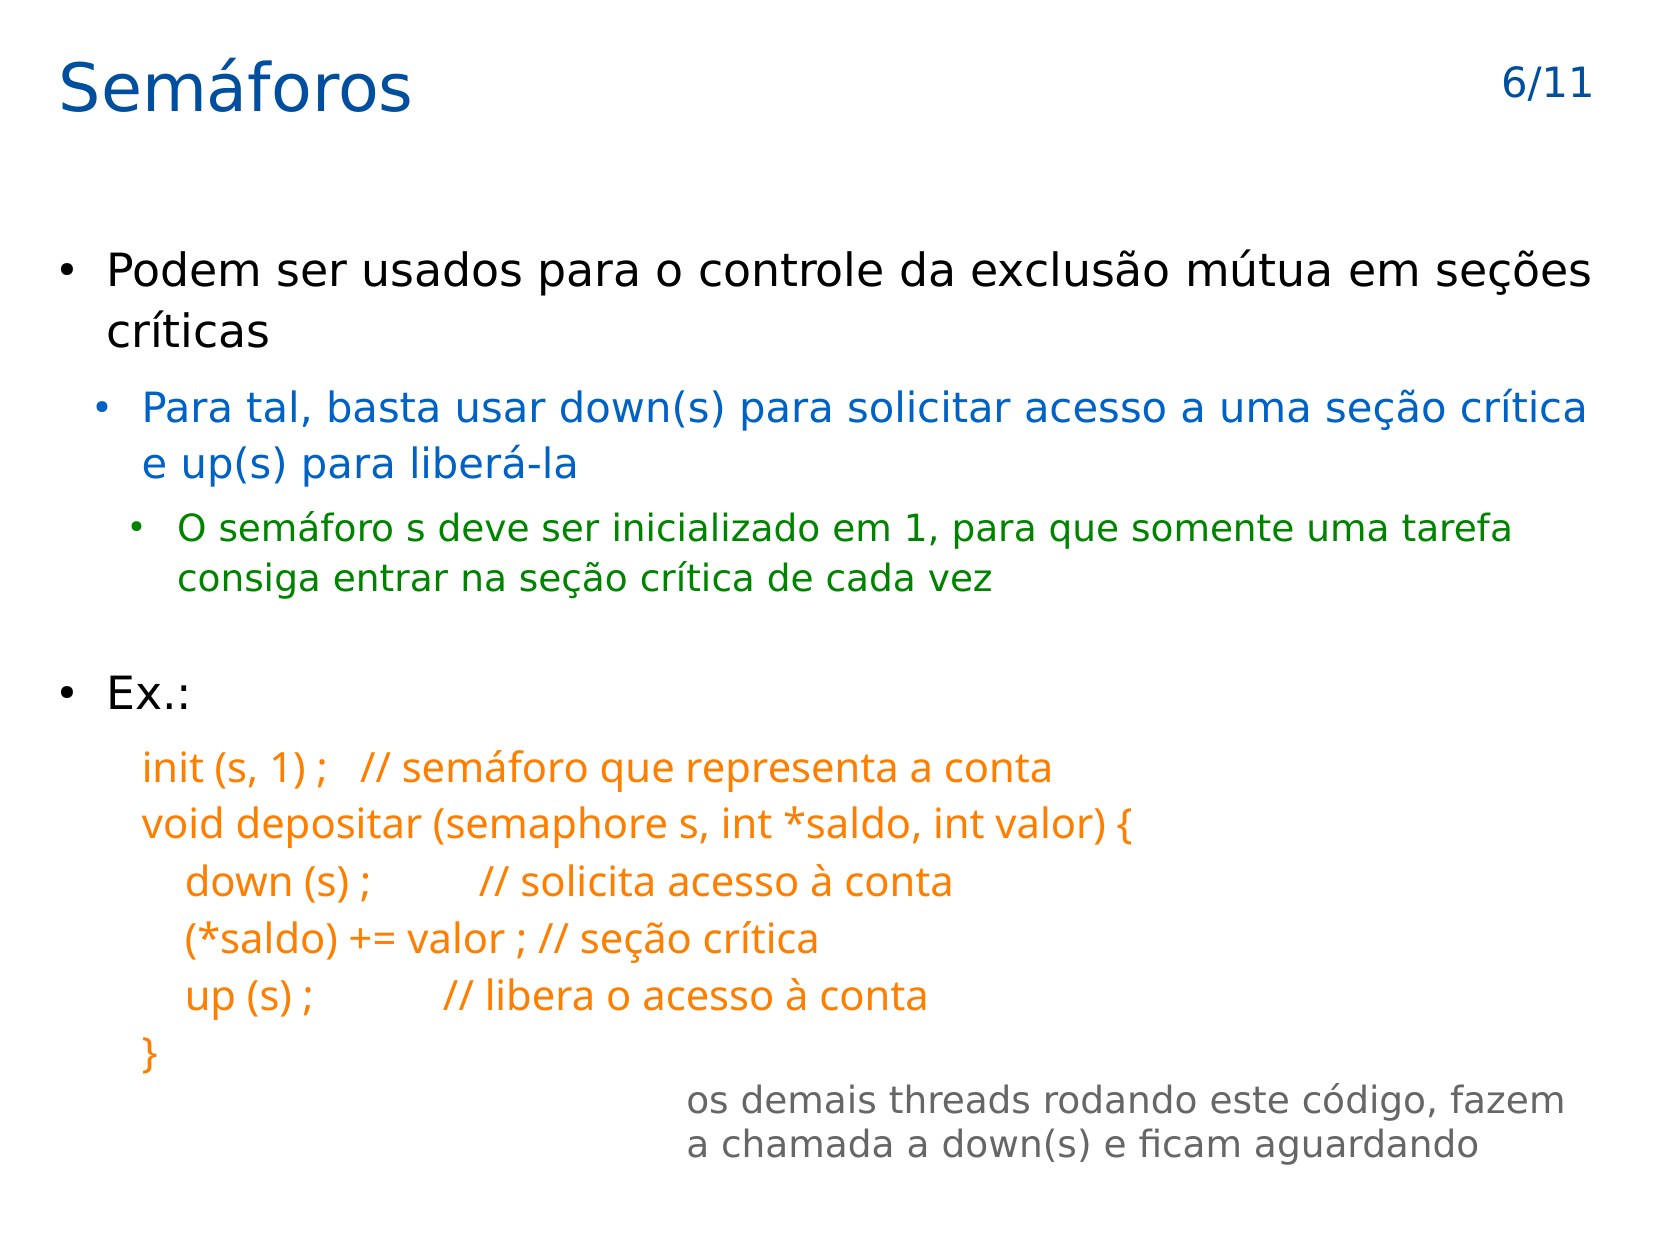

# Semáforos
6
Podem ser usados para o controle da exclusão mútua em seções críticas
Para tal, basta usar down(s) para solicitar acesso a uma seção crítica e up(s) para liberá-la
O semáforo s deve ser inicializado em 1, para que somente uma tarefa consiga entrar na seção crítica de cada vez
Ex.:
init (s, 1) ; // semáforo que representa a conta
void depositar (semaphore s, int *saldo, int valor) {
 down (s) ; // solicita acesso à conta
 (*saldo) += valor ; // seção crítica
 up (s) ; // libera o acesso à conta
}
os demais threads rodando este código, fazem a chamada a down(s) e ficam aguardando